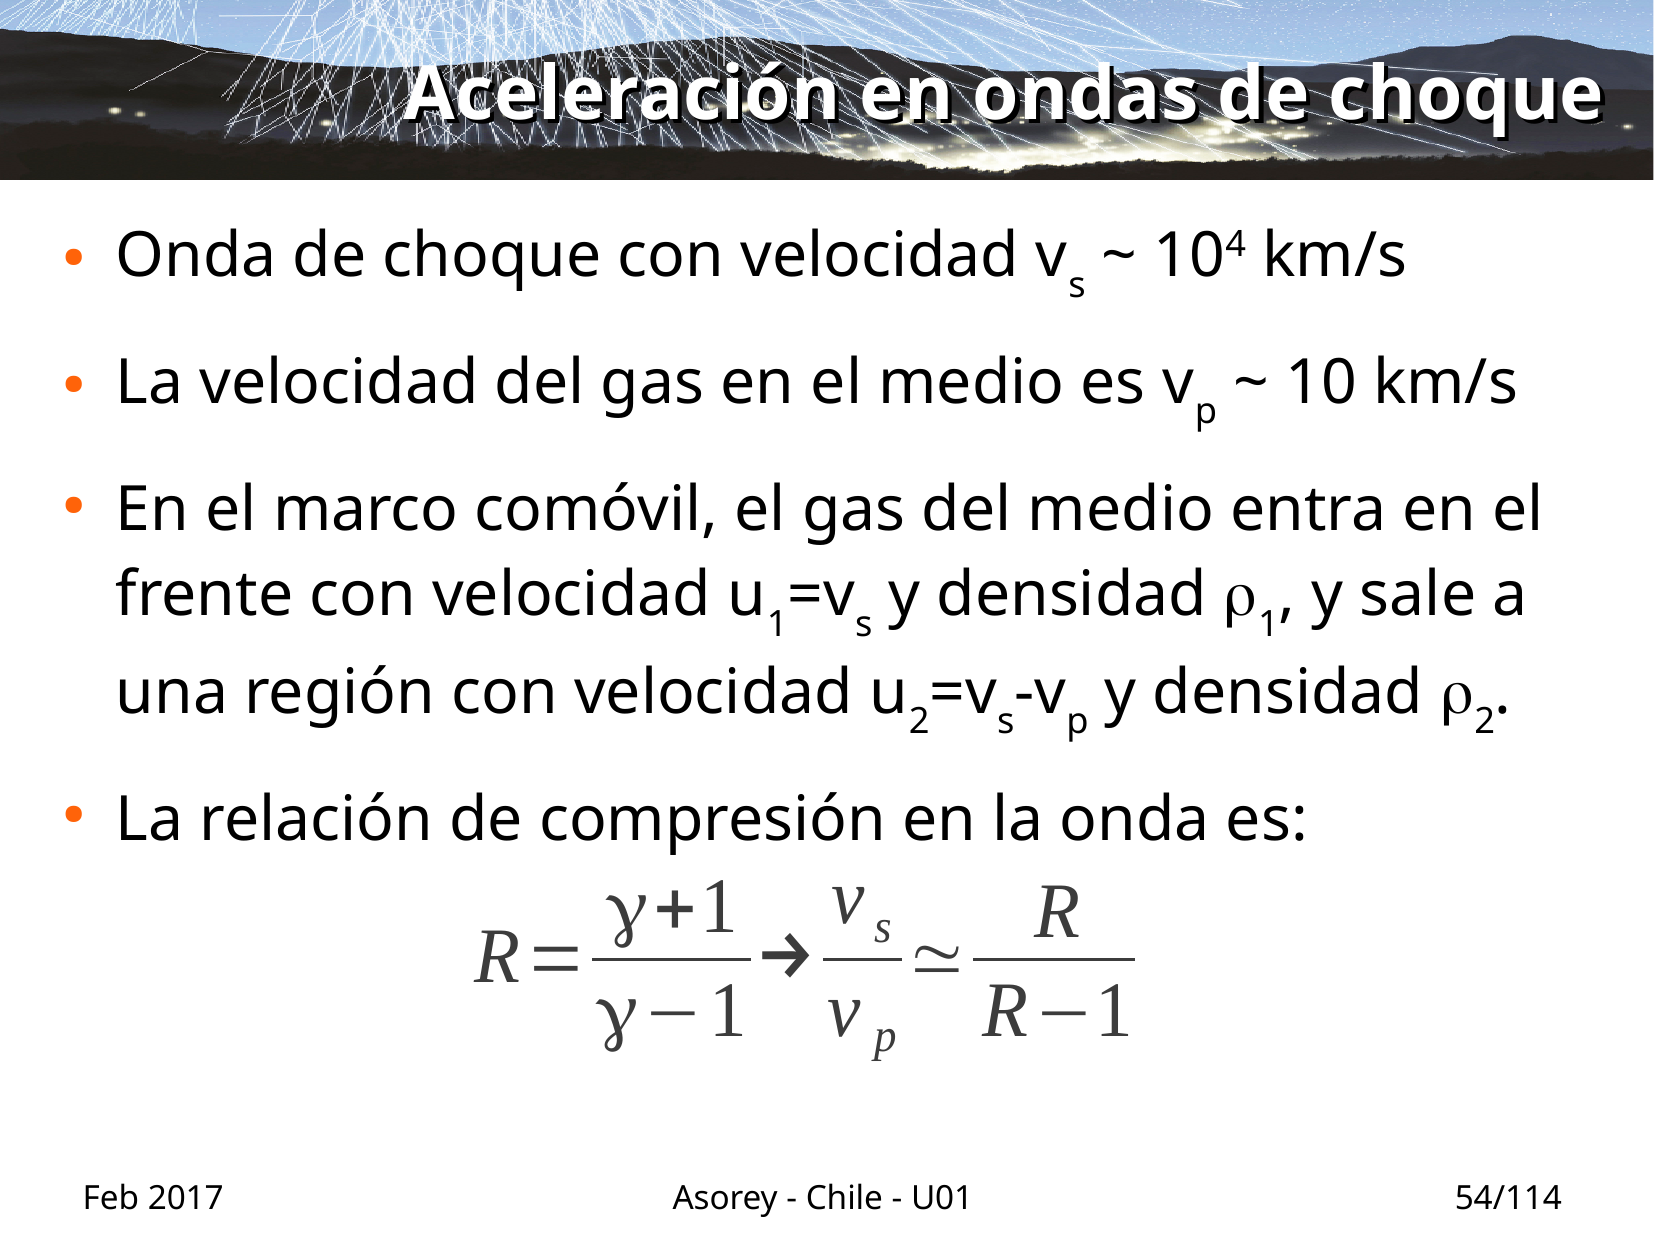

# Aceleración en ondas de choque
Onda de choque con velocidad vs ~ 104 km/s
La velocidad del gas en el medio es vp ~ 10 km/s
En el marco comóvil, el gas del medio entra en el frente con velocidad u1=vs y densidad r1, y sale a una región con velocidad u2=vs-vp y densidad r2.
La relación de compresión en la onda es:
Feb 2017
Asorey - Chile - U01
54